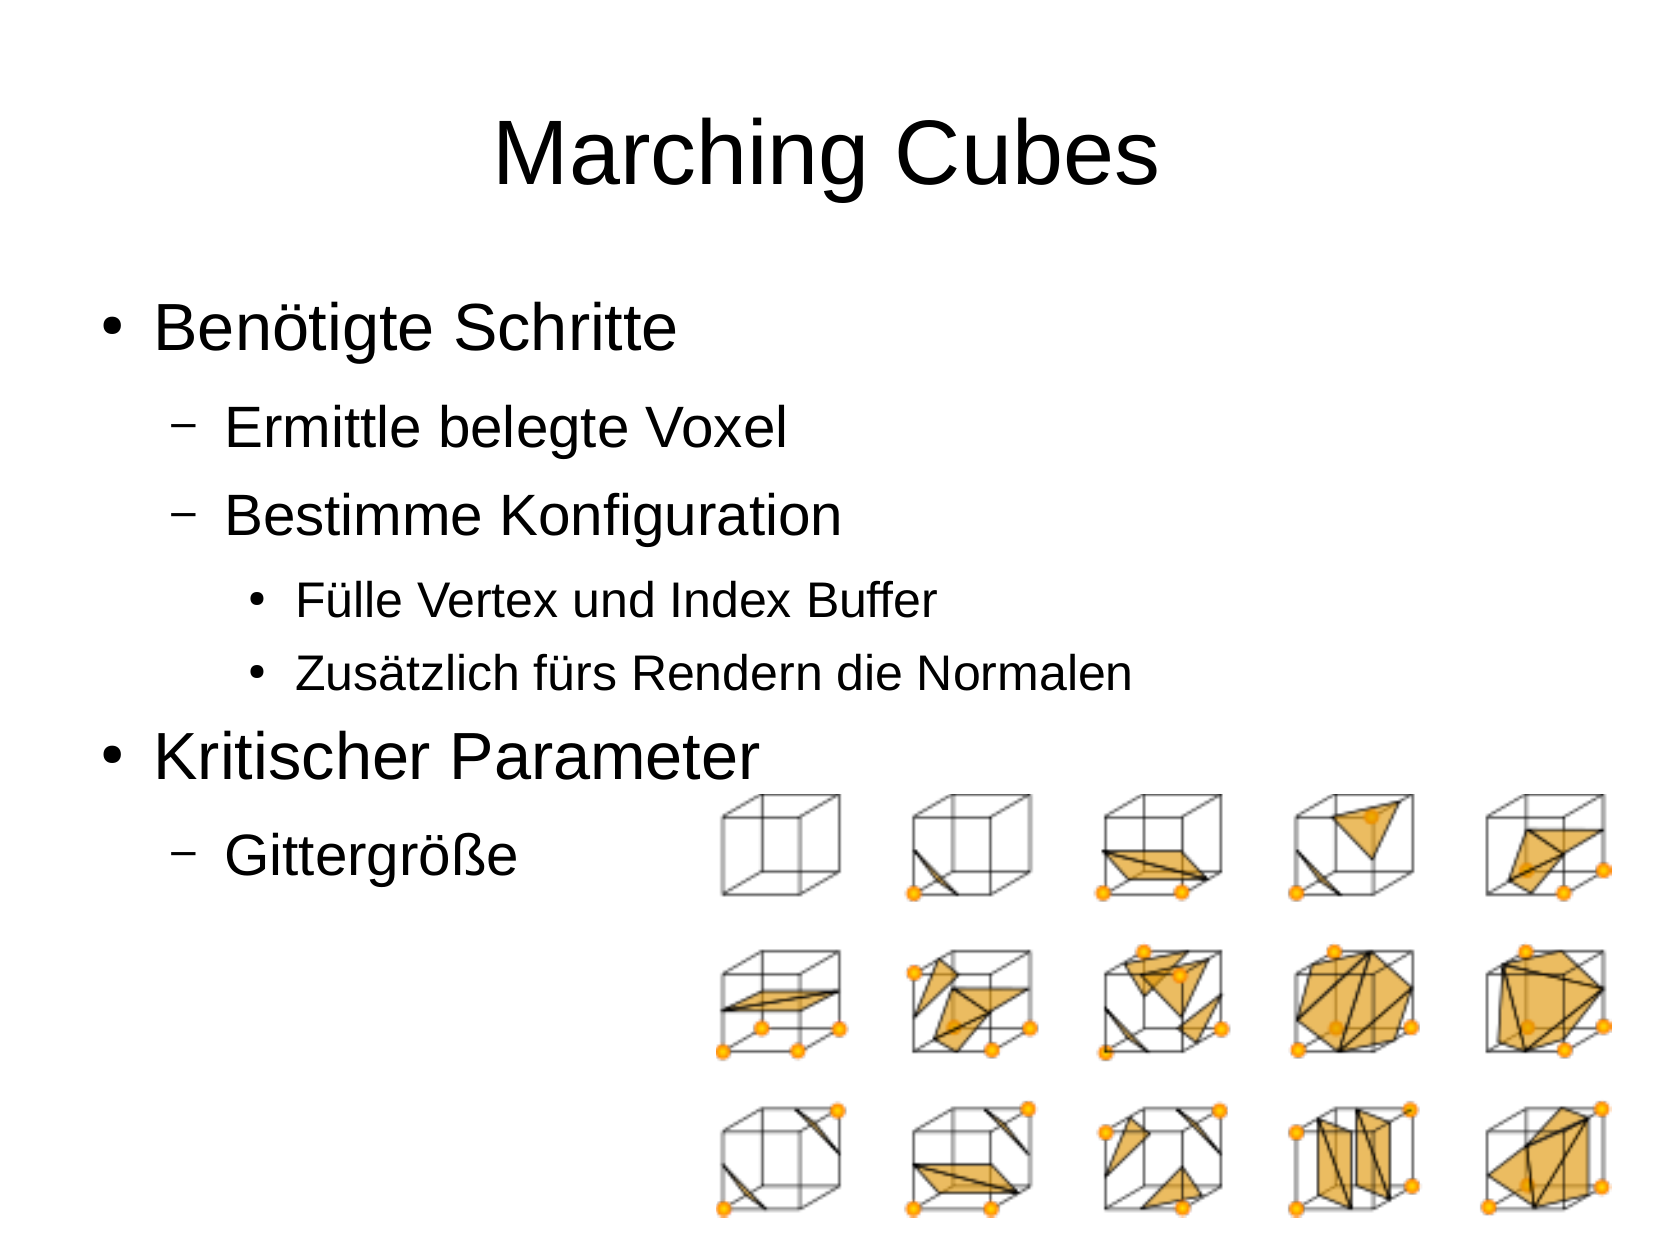

# Marching Cubes
Benötigte Schritte
Ermittle belegte Voxel
Bestimme Konfiguration
Fülle Vertex und Index Buffer
Zusätzlich fürs Rendern die Normalen
Kritischer Parameter
Gittergröße